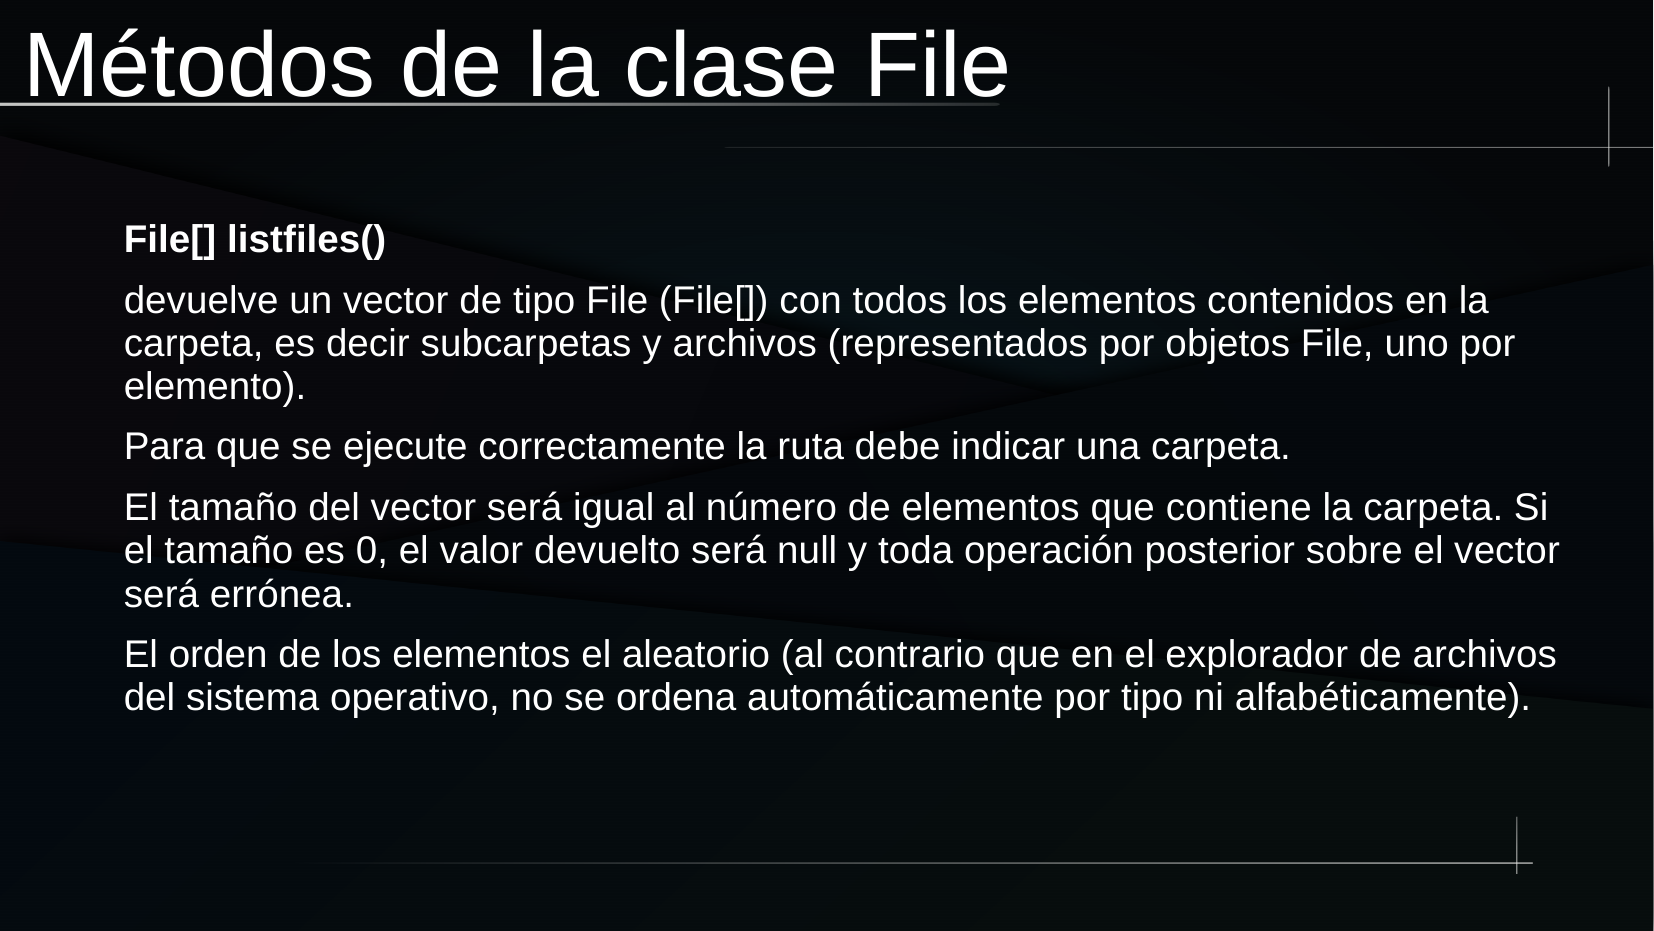

# Métodos de la clase File
File[] listfiles()
devuelve un vector de tipo File (File[]) con todos los elementos contenidos en la carpeta, es decir subcarpetas y archivos (representados por objetos File, uno por elemento).
Para que se ejecute correctamente la ruta debe indicar una carpeta.
El tamaño del vector será igual al número de elementos que contiene la carpeta. Si el tamaño es 0, el valor devuelto será null y toda operación posterior sobre el vector será errónea.
El orden de los elementos el aleatorio (al contrario que en el explorador de archivos del sistema operativo, no se ordena automáticamente por tipo ni alfabéticamente).